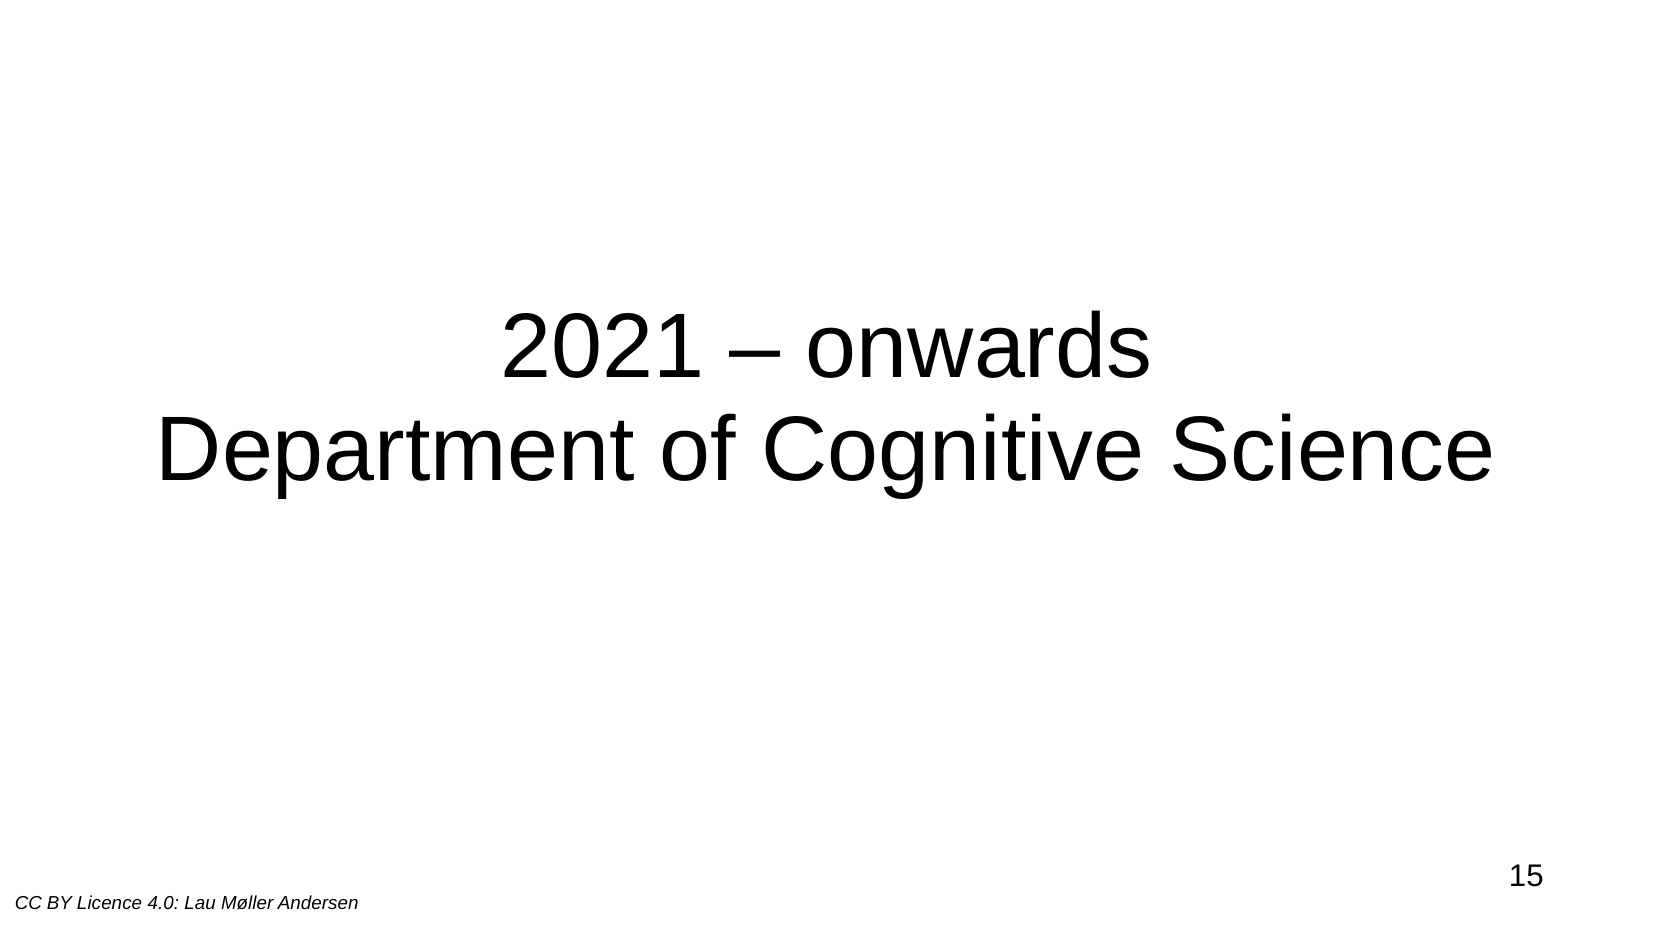

# 2021 – onwards
Department of Cognitive Science
CC BY Licence 4.0: Lau Møller Andersen